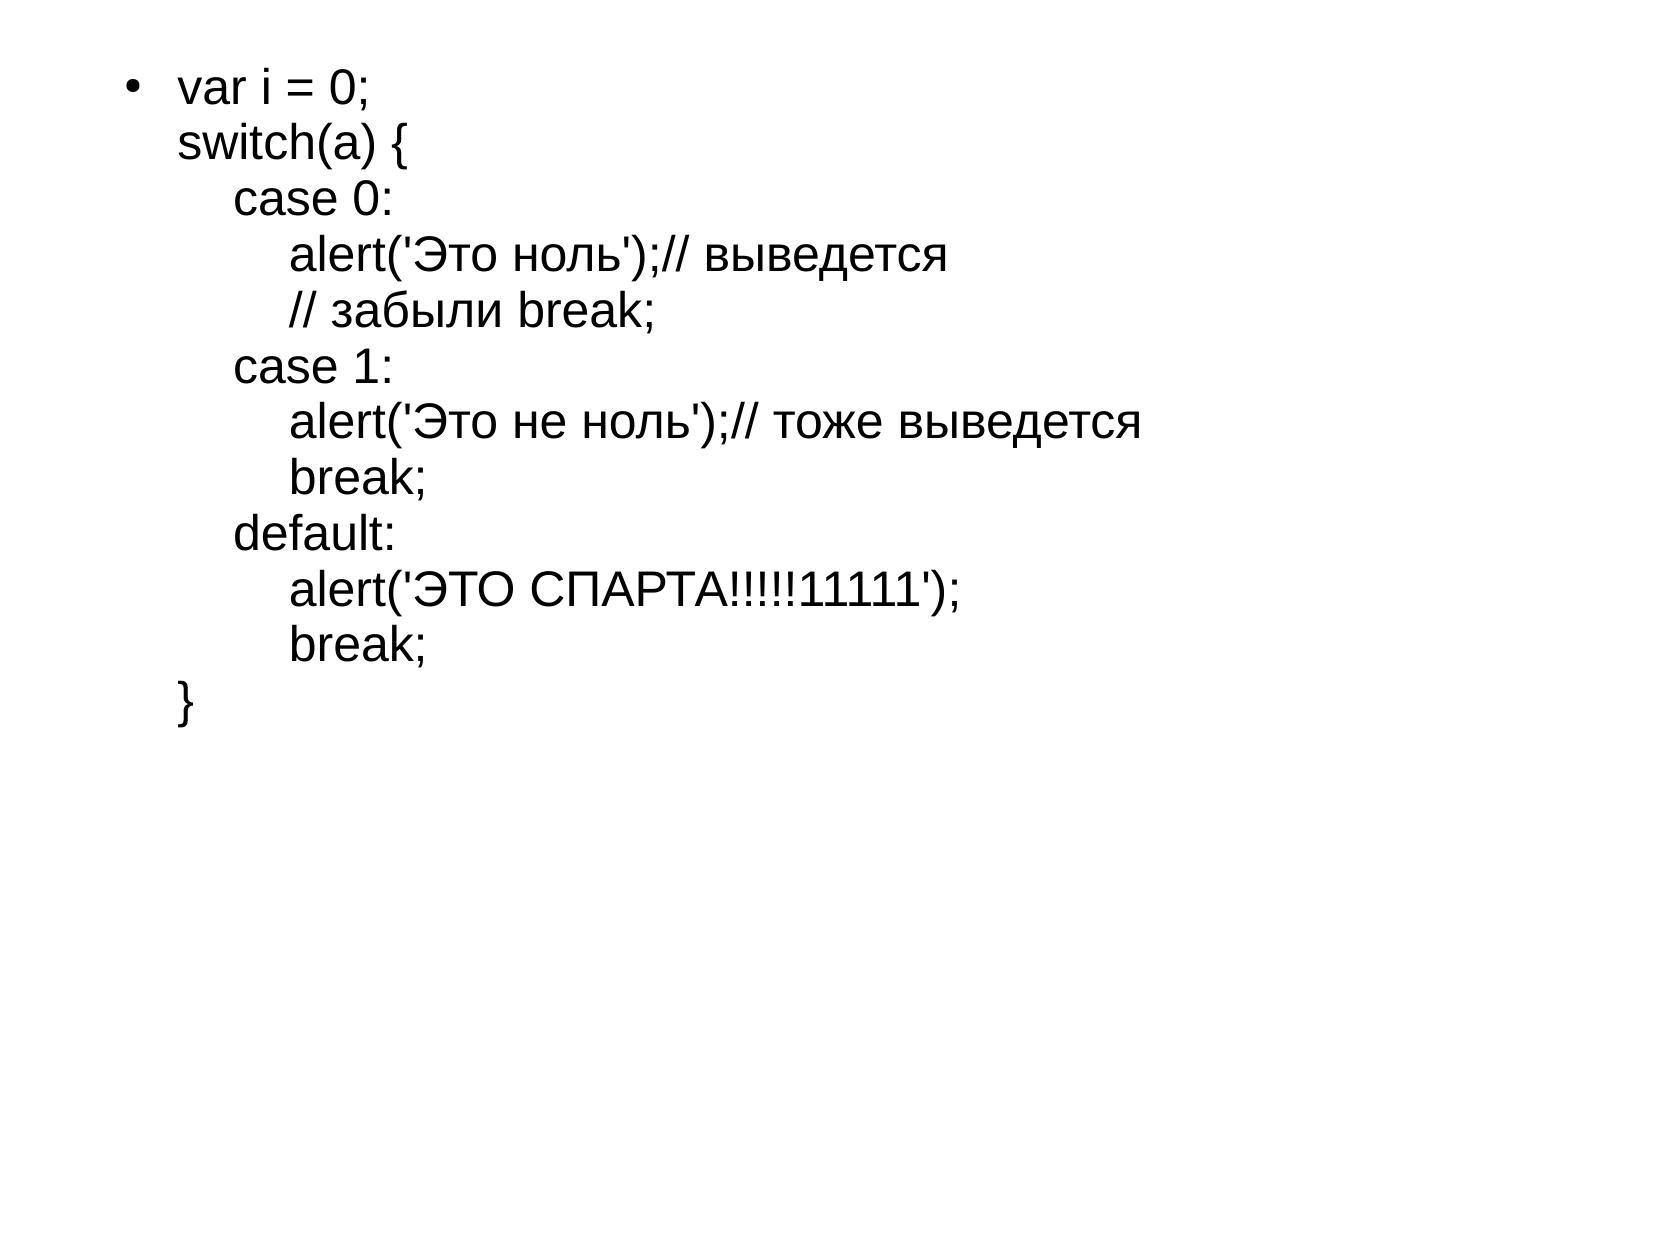

# var i = 0; switch(a) { case 0: alert('Это ноль');// выведется // забыли break; case 1: alert('Это не ноль');// тоже выведется break; default: alert('ЭТО СПАРТА!!!!!11111'); break; }